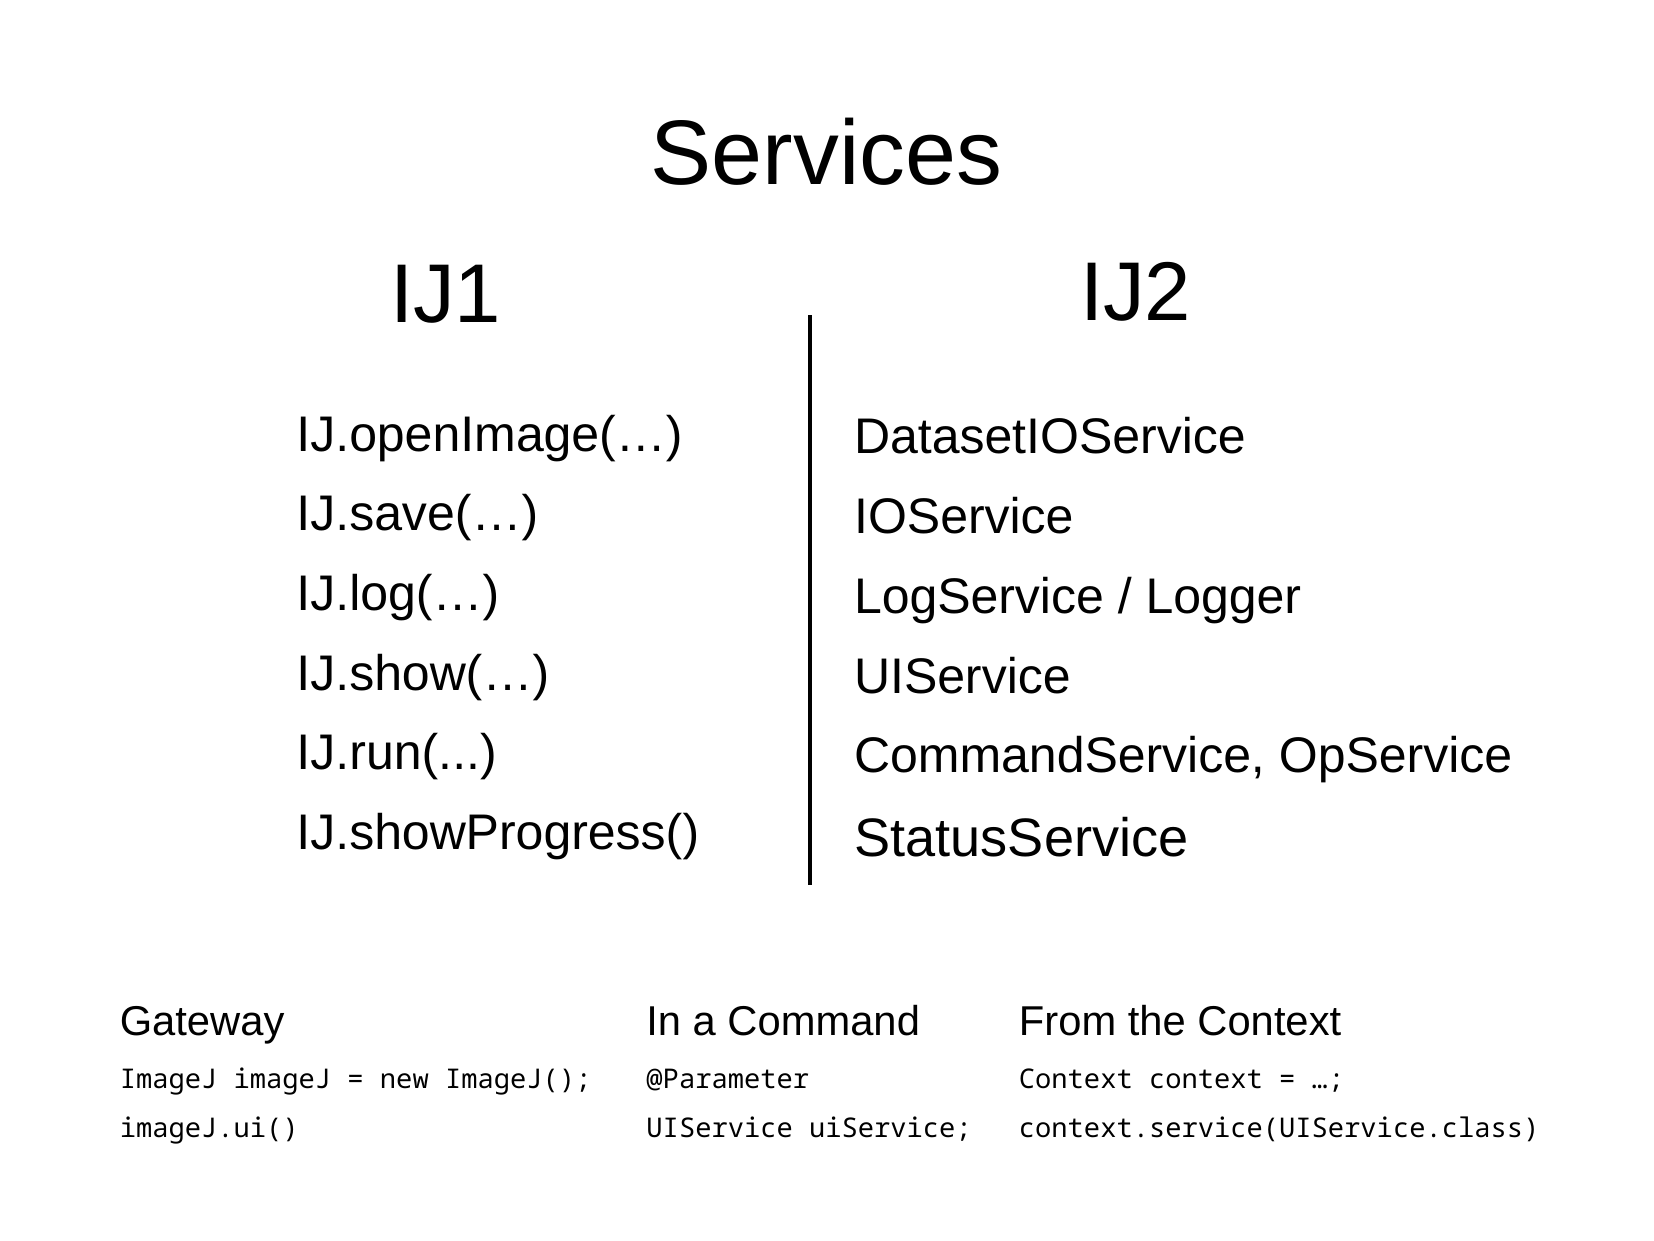

# Services
IJ2
IJ1
IJ.openImage(…)
IJ.save(…)
IJ.log(…)
IJ.show(…)
IJ.run(...)
IJ.showProgress()
DatasetIOService
IOService
LogService / Logger
UIService
CommandService, OpService
StatusService
| Gateway | In a Command | From the Context |
| --- | --- | --- |
| ImageJ imageJ = new ImageJ(); imageJ.ui() | @Parameter UIService uiService; | Context context = …; context.service(UIService.class) |